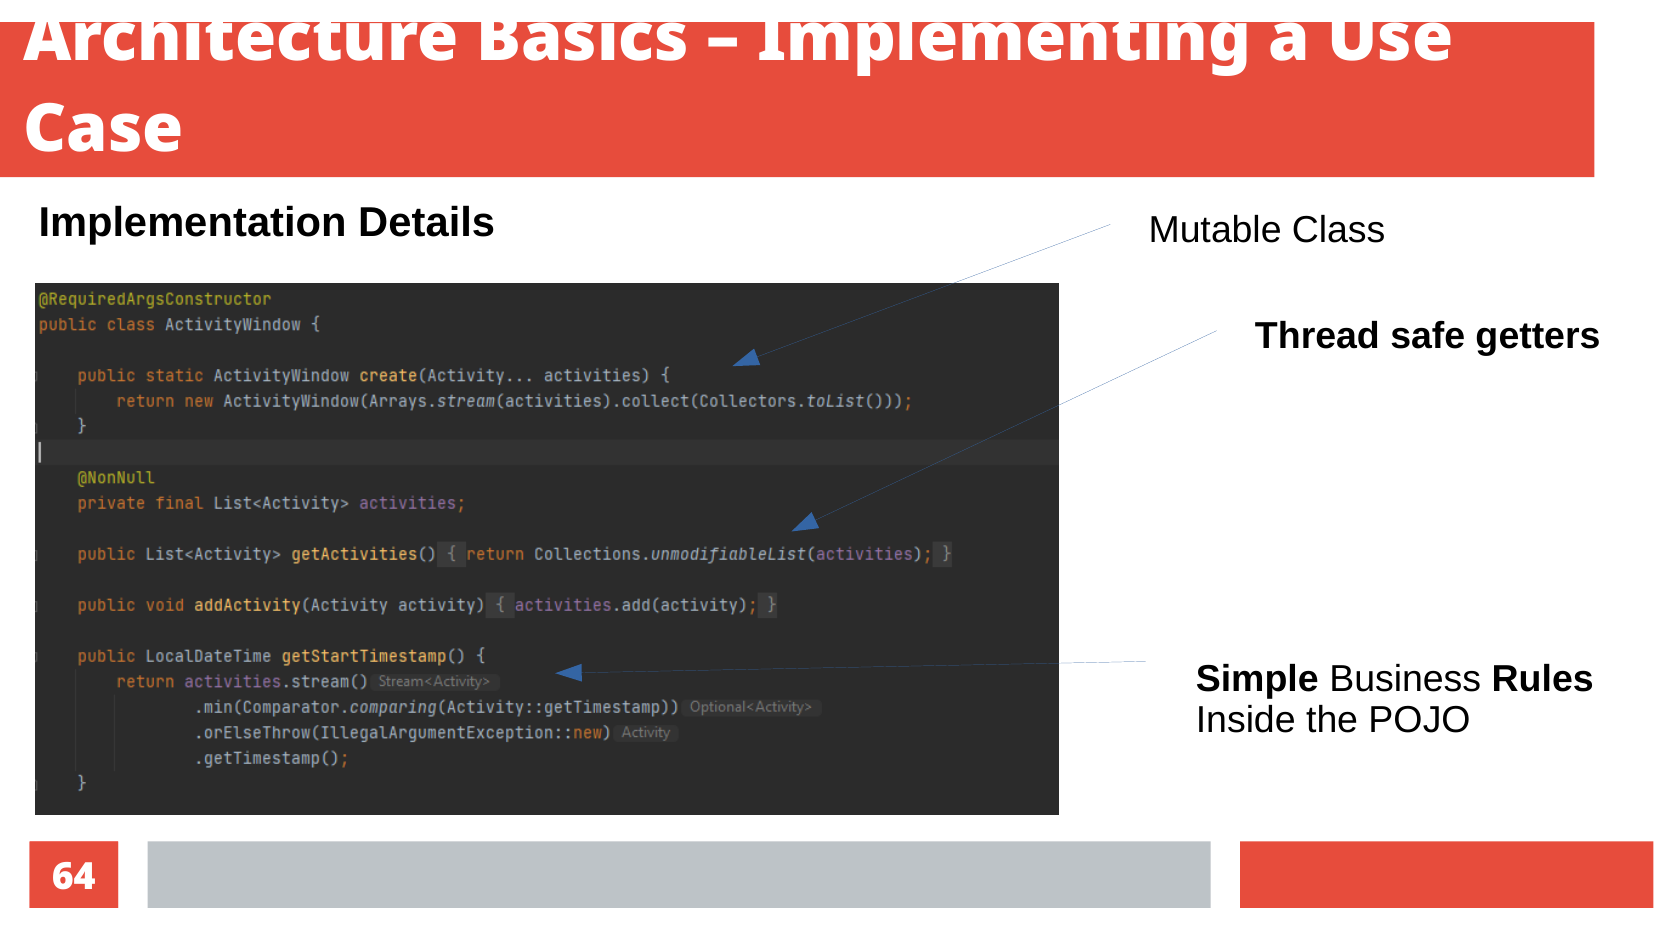

# Architecture Basics – Implementing a Use Case
Implementation Details
Mutable Class
Thread safe getters
Simple Business Rules
Inside the POJO
64